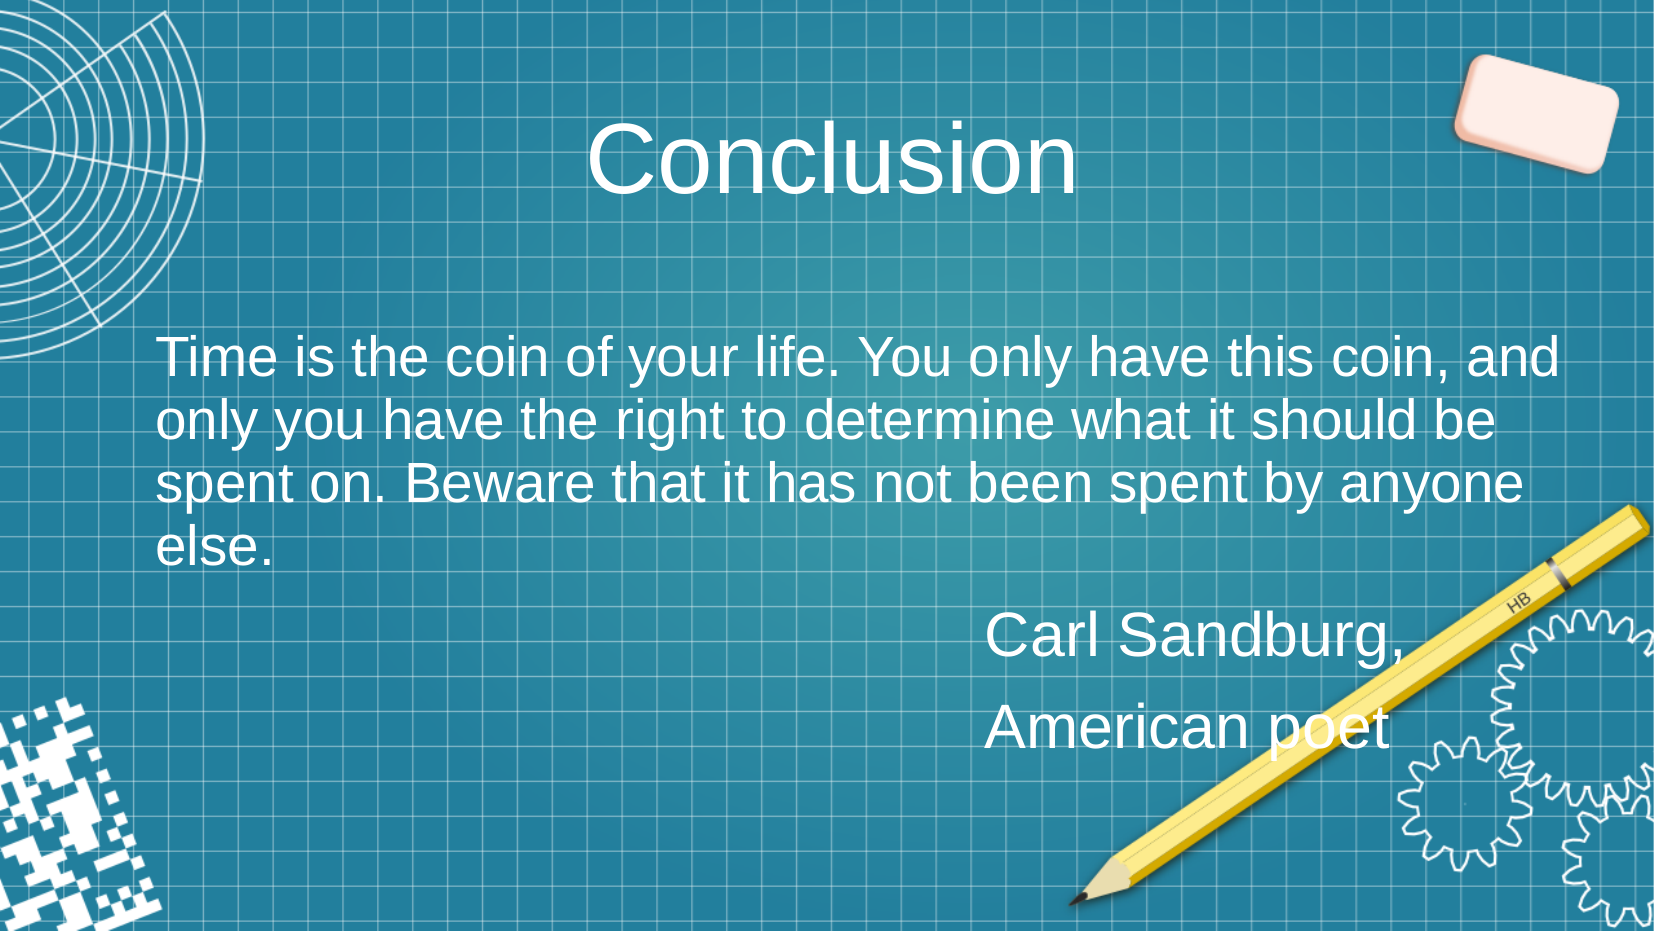

# Conclusion
Time is the coin of your life. You only have this coin, and only you have the right to determine what it should be spent on. Beware that it has not been spent by anyone else.
 					Carl Sandburg,
 					American poet